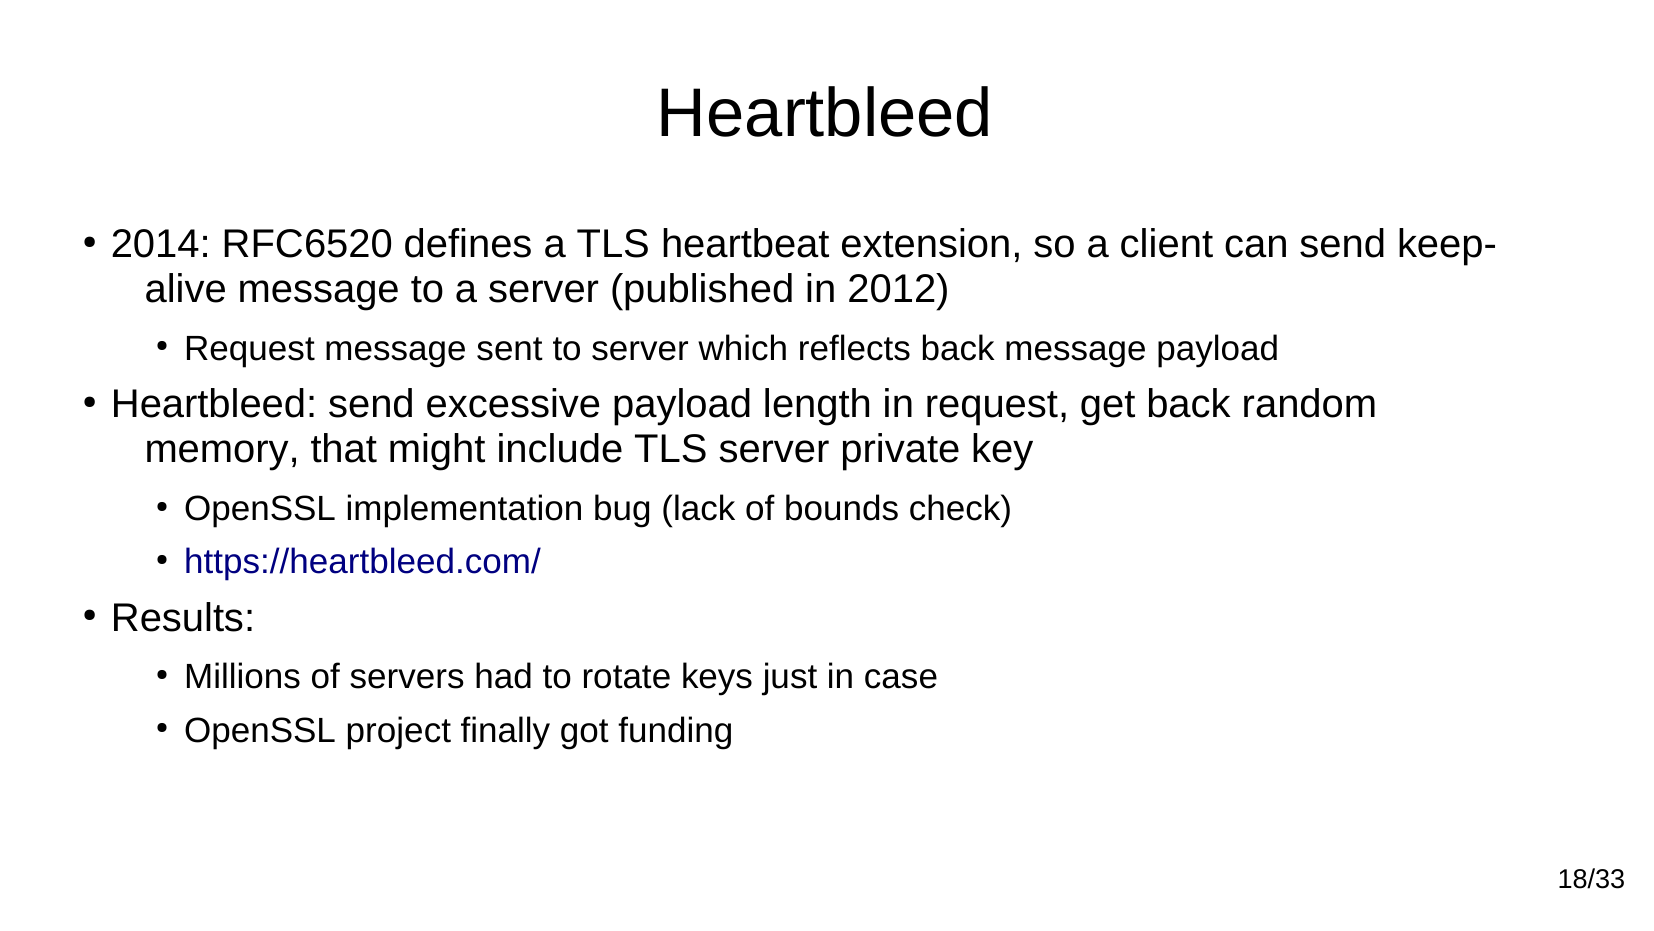

# Heartbleed
2014: RFC6520 defines a TLS heartbeat extension, so a client can send keep-alive message to a server (published in 2012)
Request message sent to server which reflects back message payload
Heartbleed: send excessive payload length in request, get back random memory, that might include TLS server private key
OpenSSL implementation bug (lack of bounds check)
https://heartbleed.com/
Results:
Millions of servers had to rotate keys just in case
OpenSSL project finally got funding